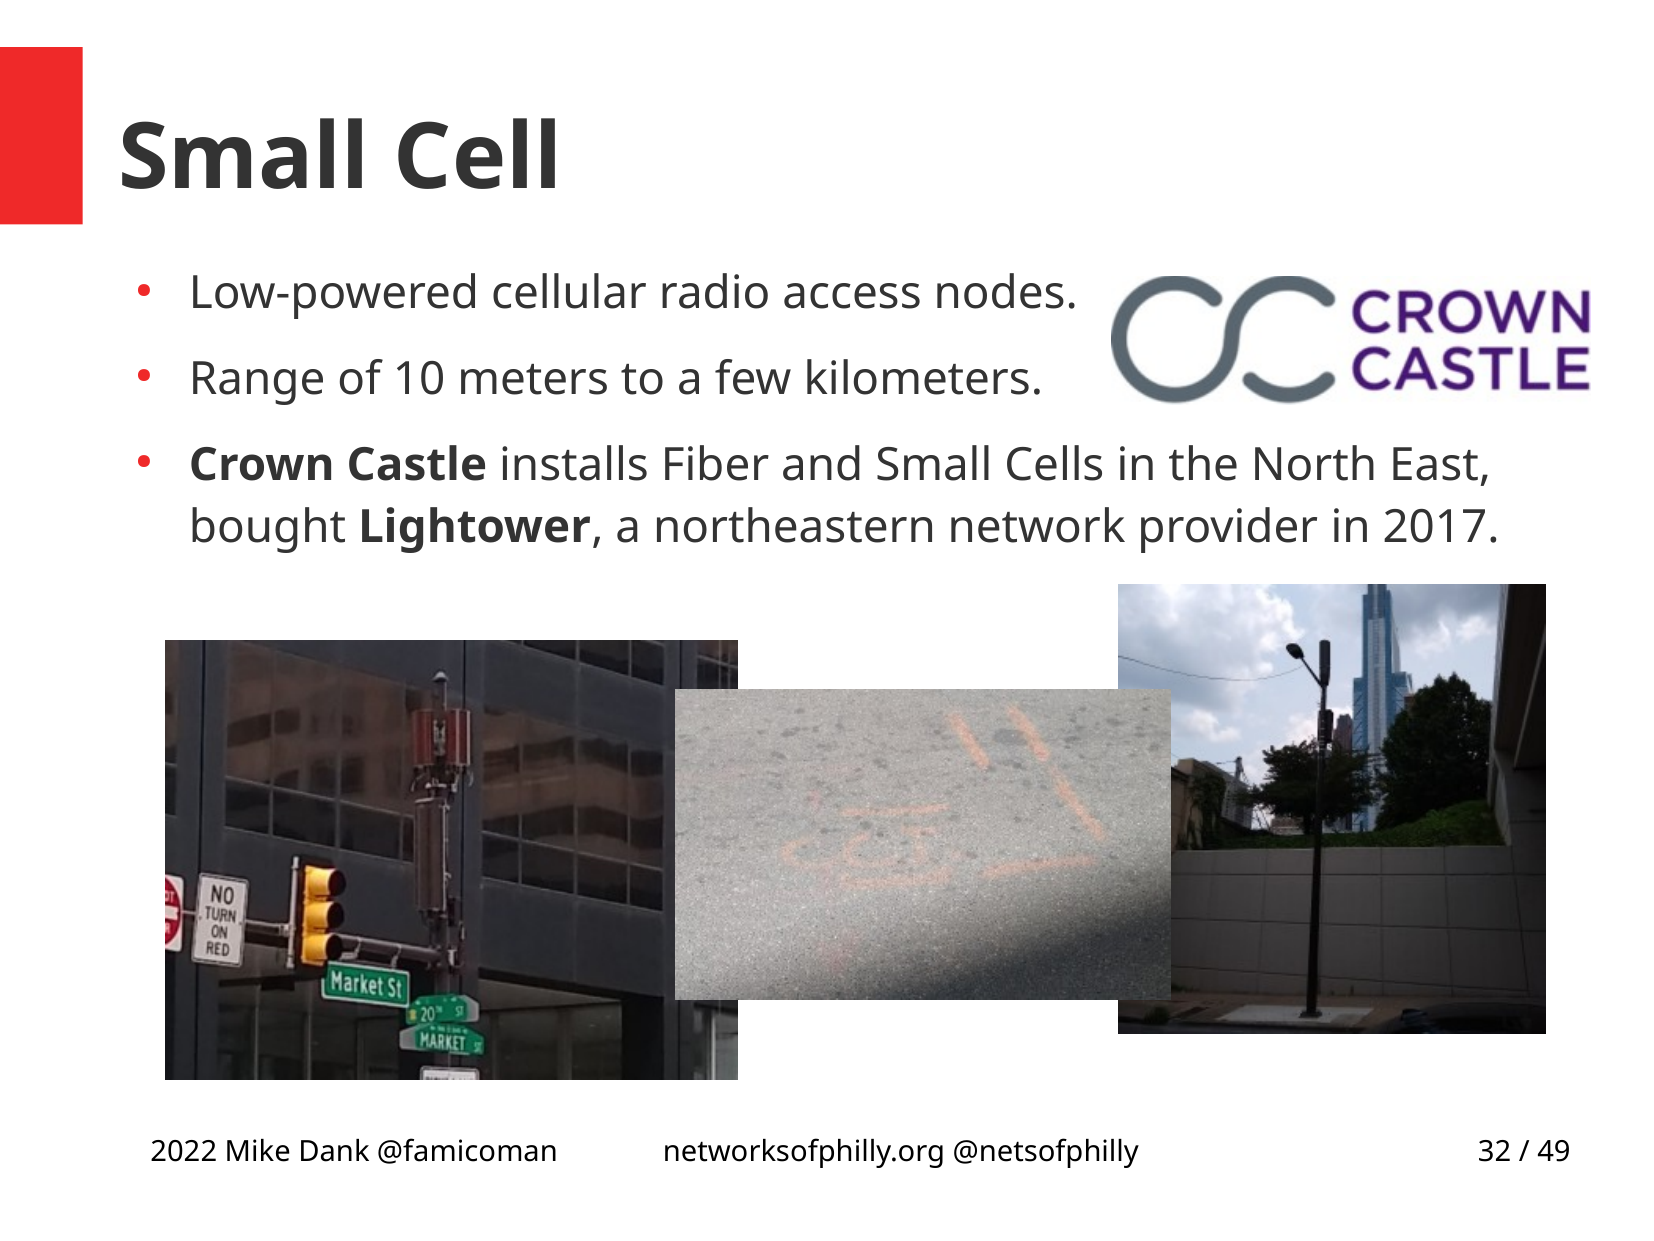

# Small Cell
Low-powered cellular radio access nodes.
Range of 10 meters to a few kilometers.
Crown Castle installs Fiber and Small Cells in the North East, bought Lightower, a northeastern network provider in 2017.
2022 Mike Dank @famicoman networksofphilly.org @netsofphilly
32